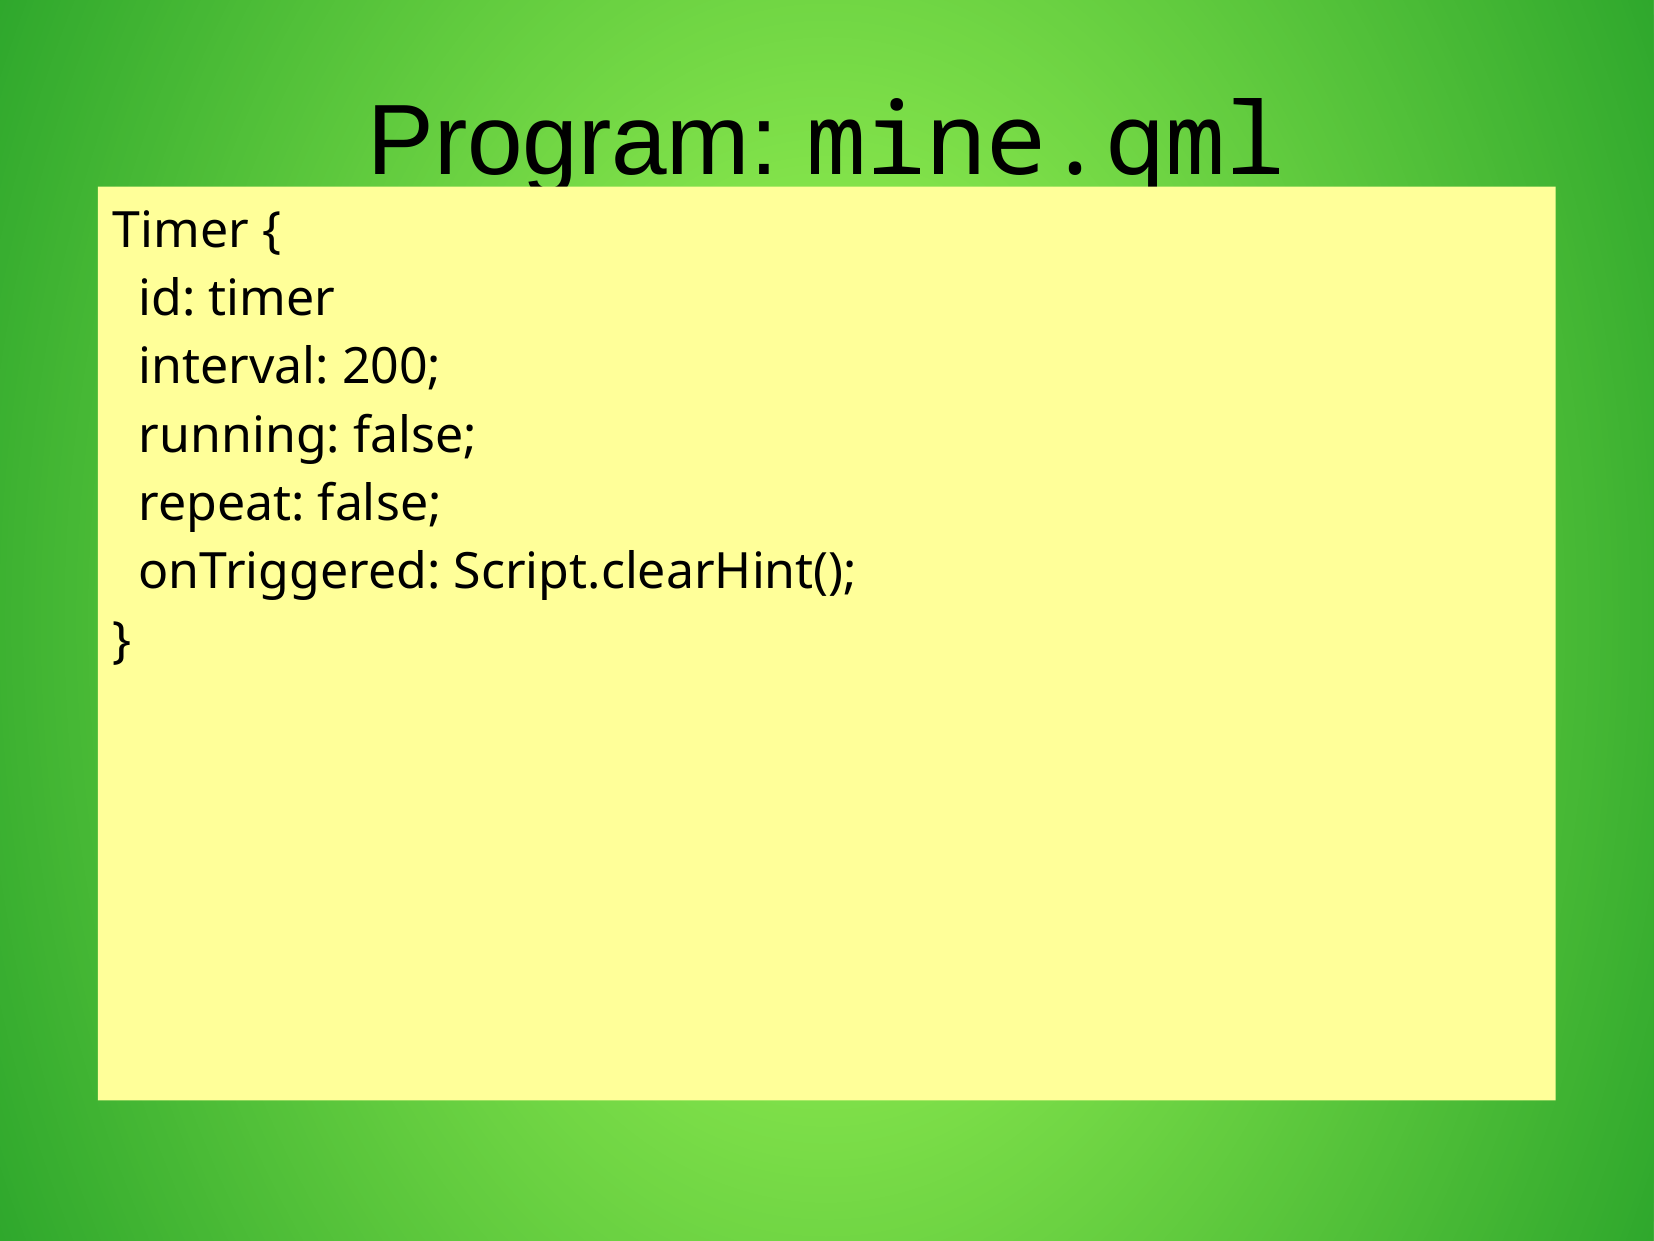

Program: mine.qml
Timer {
 id: timer
 interval: 200;
 running: false;
 repeat: false;
 onTriggered: Script.clearHint();
}